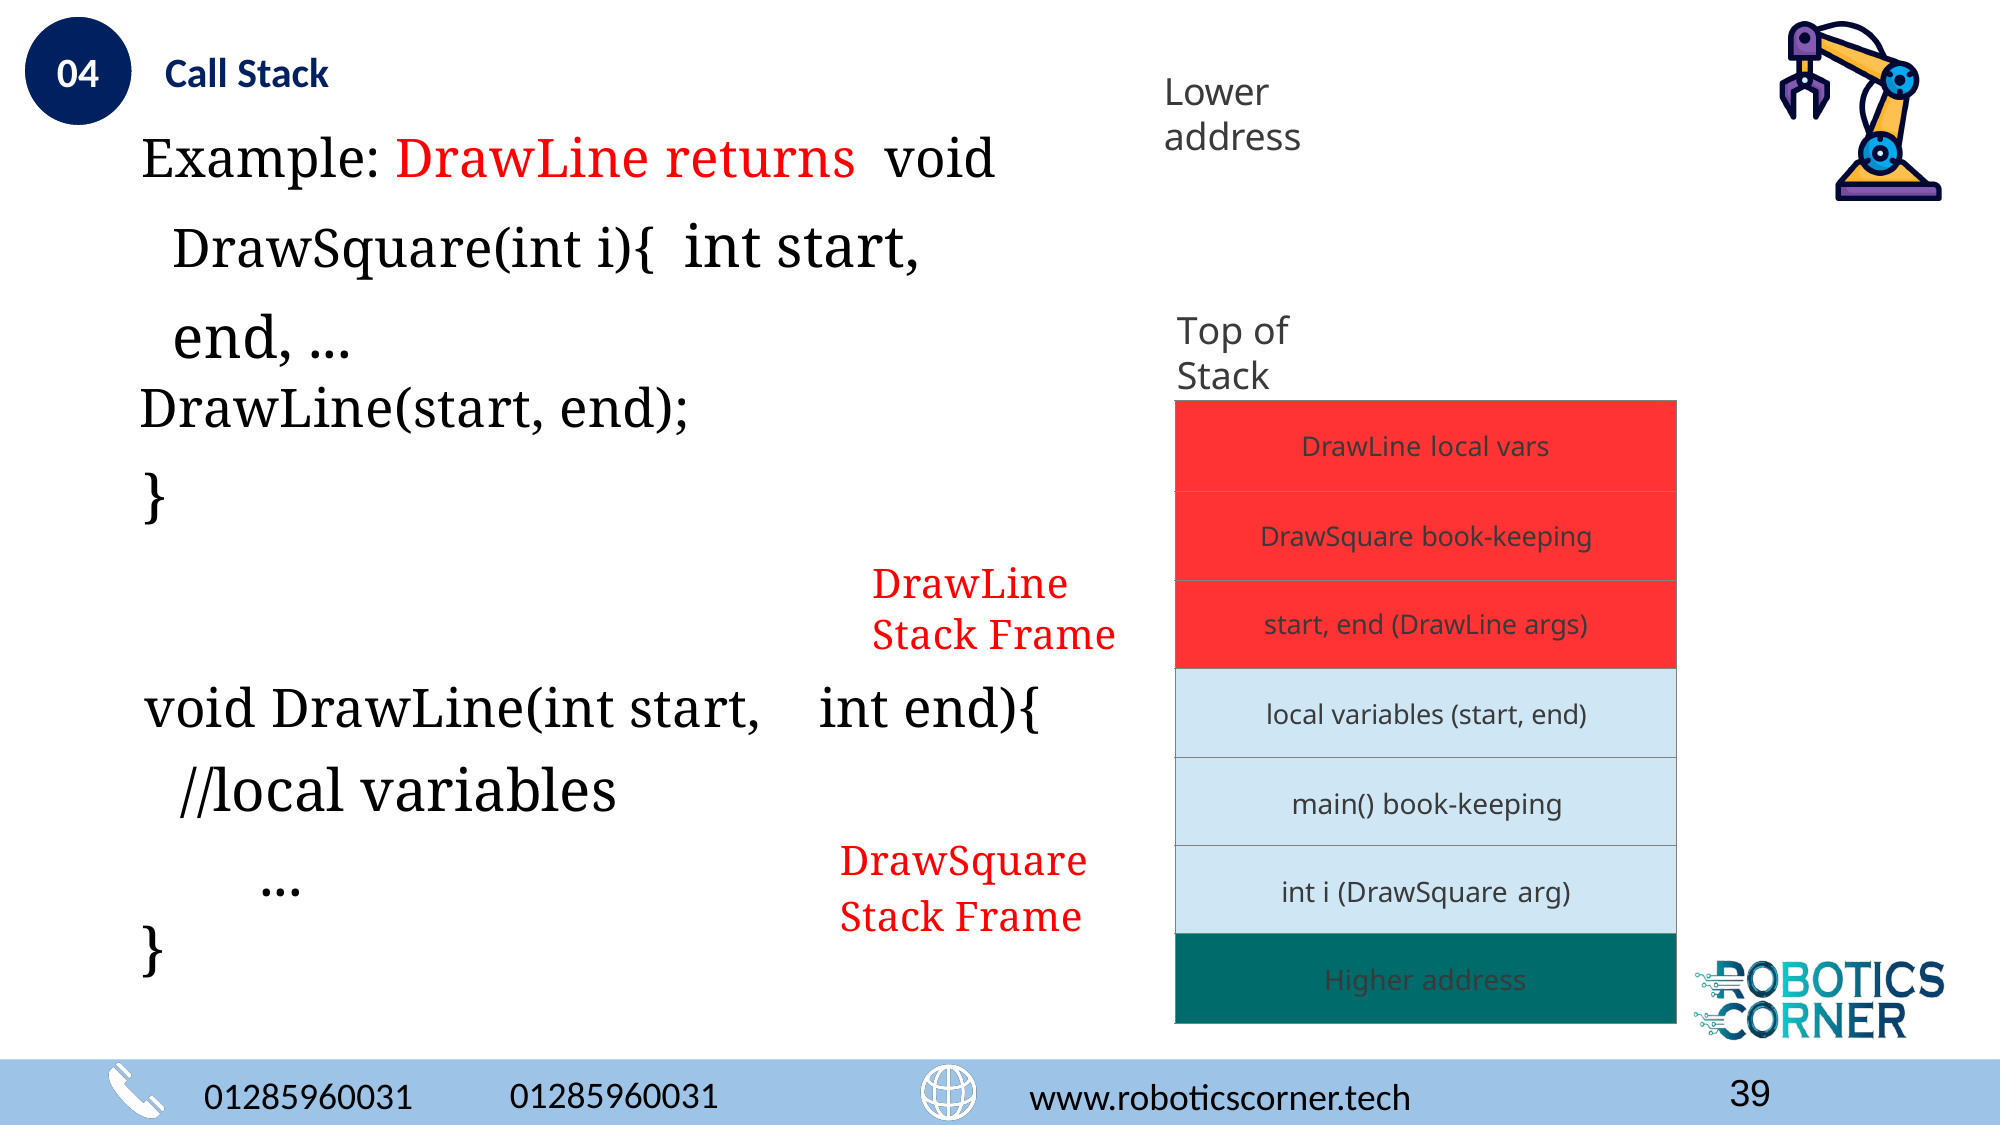

04
Call Stack
Lower address
Example: DrawLine returns void DrawSquare(int i){ int start, end, ...
DrawLine(start, end);
}
Top of Stack
| DrawLine local vars |
| --- |
| DrawSquare book-keeping |
| start, end (DrawLine args) |
| local variables (start, end) |
| main() book-keeping |
| int i (DrawSquare arg) |
| Higher address |
DrawLine
Stack Frame
void DrawLine(int start,	int end){
//local variables
...
}
DrawSquare Stack Frame